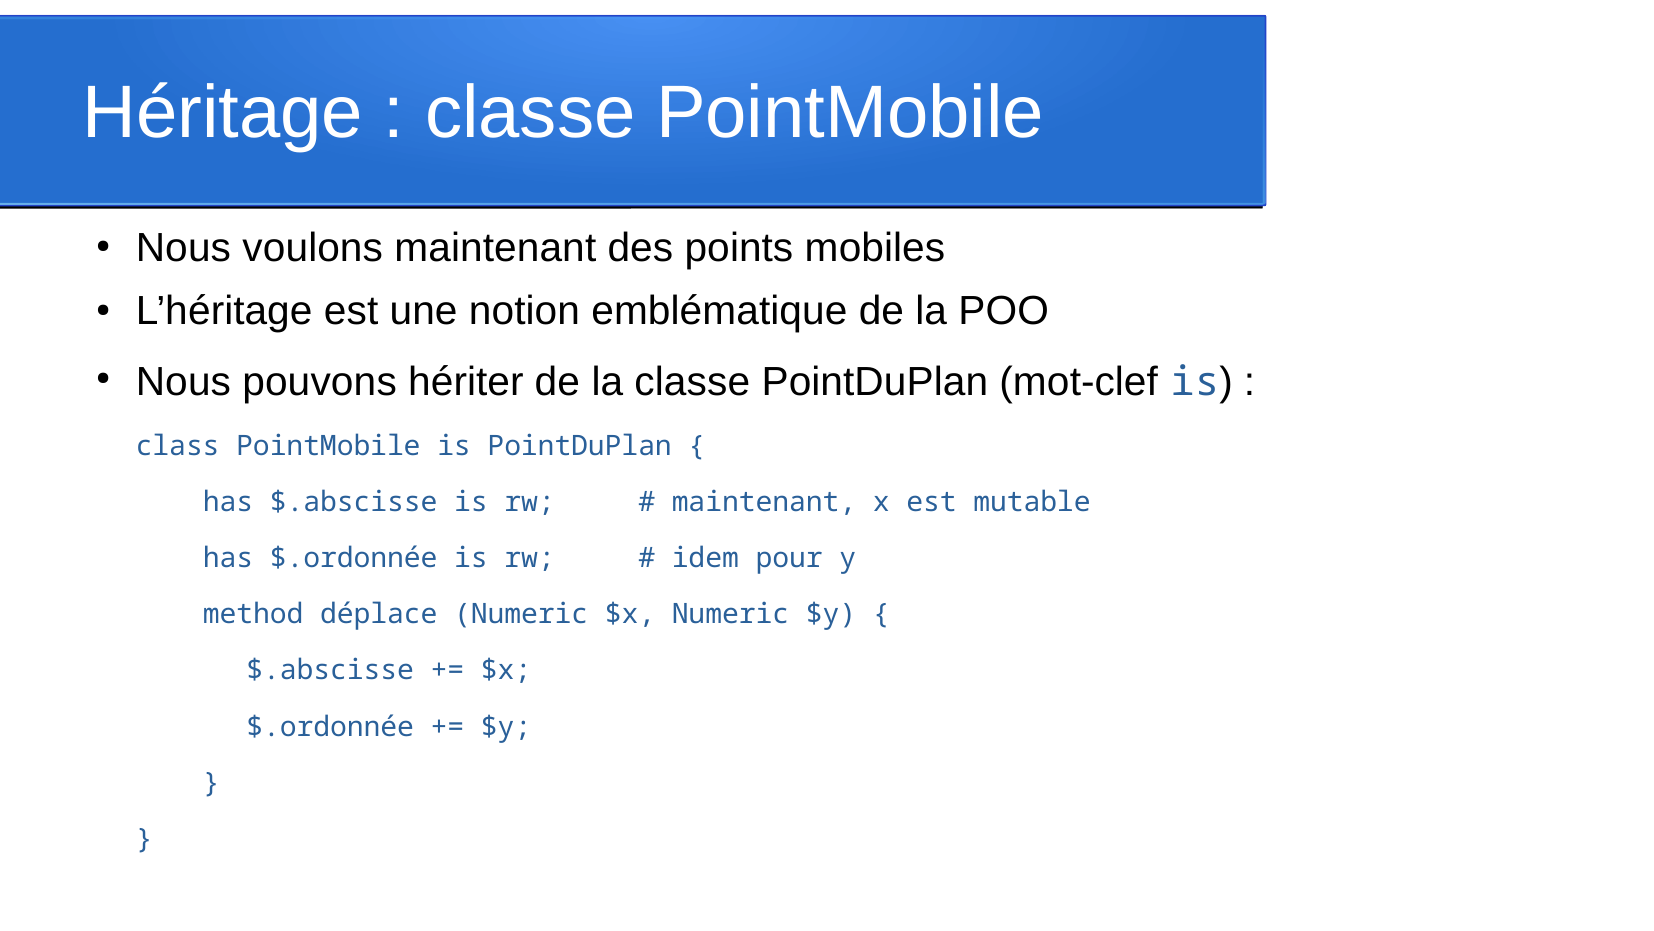

# Héritage : classe PointMobile
Nous voulons maintenant des points mobiles
L’héritage est une notion emblématique de la POO
Nous pouvons hériter de la classe PointDuPlan (mot-clef is) :
class PointMobile is PointDuPlan {
 has $.abscisse is rw; # maintenant, x est mutable
 has $.ordonnée is rw; # idem pour y
 method déplace (Numeric $x, Numeric $y) {
 	$.abscisse += $x;
 	$.ordonnée += $y;
 }
}